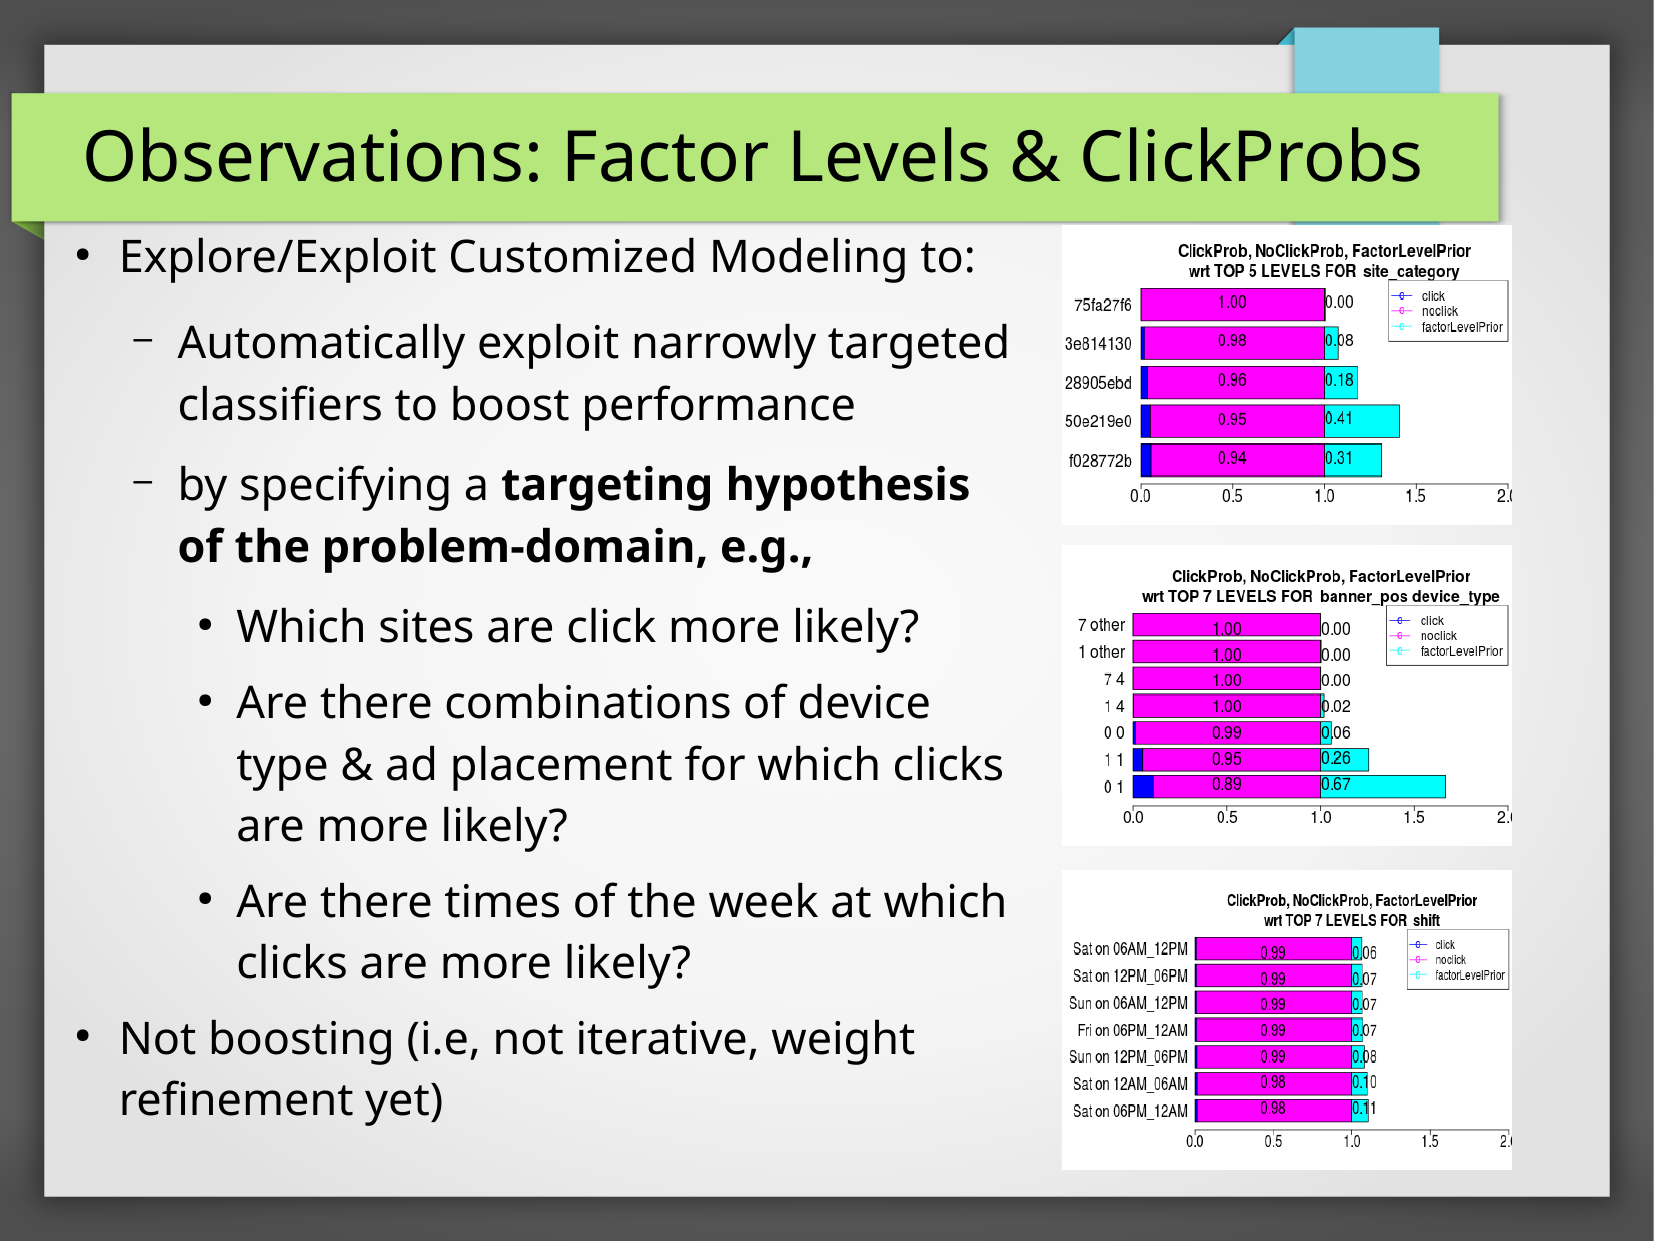

# Observations: Factor Levels & ClickProbs
Explore/Exploit Customized Modeling to:
Automatically exploit narrowly targeted classifiers to boost performance
by specifying a targeting hypothesis of the problem-domain, e.g.,
Which sites are click more likely?
Are there combinations of device type & ad placement for which clicks are more likely?
Are there times of the week at which clicks are more likely?
Not boosting (i.e, not iterative, weight refinement yet)